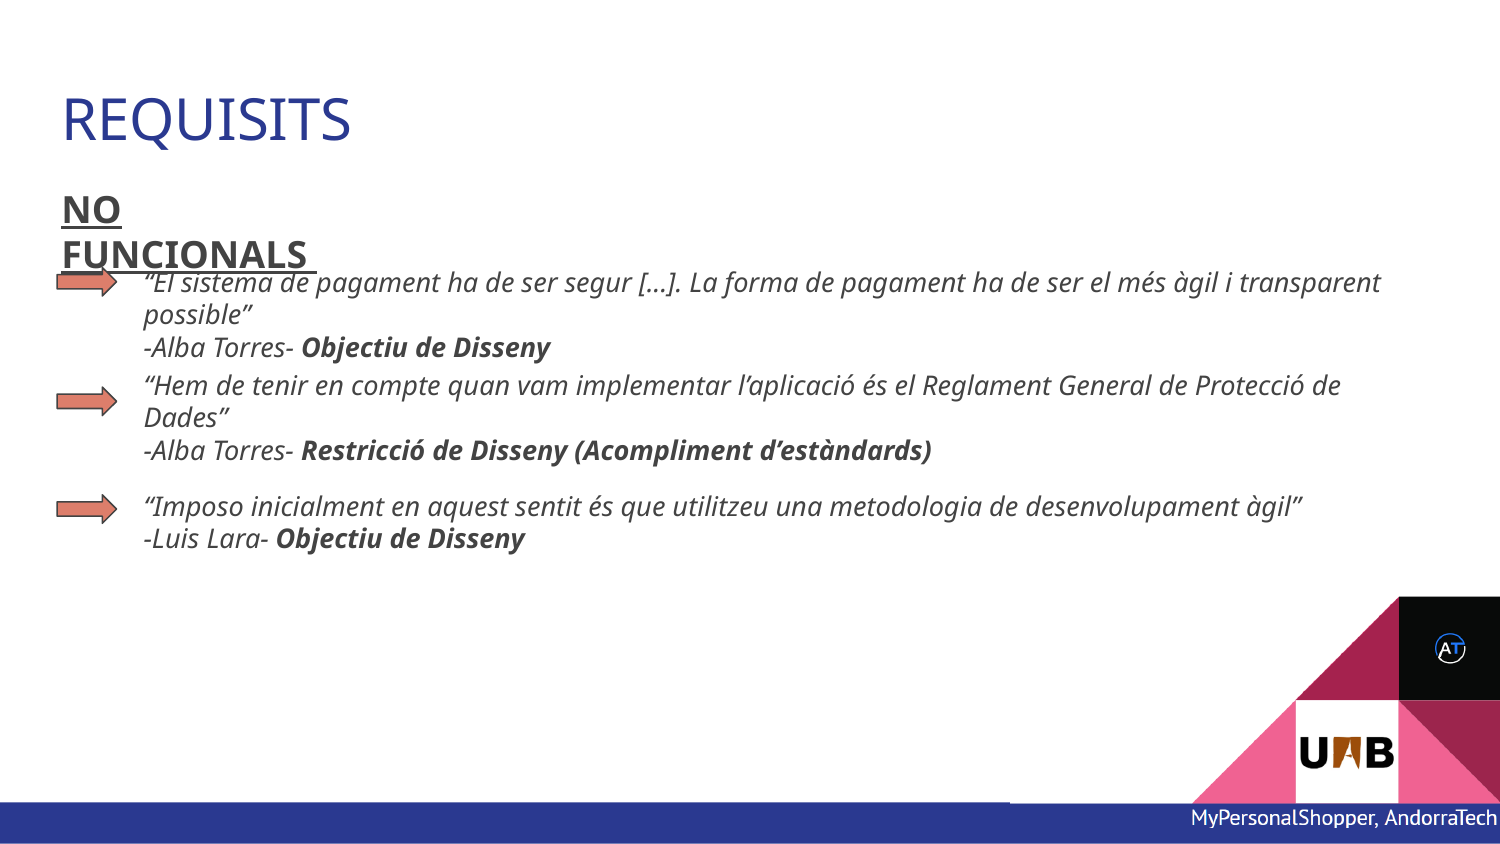

# REQUISITS
NO FUNCIONALS
“El sistema de pagament ha de ser segur [...]. La forma de pagament ha de ser el més àgil i transparent possible”
-Alba Torres- Objectiu de Disseny
“Hem de tenir en compte quan vam implementar l’aplicació és el Reglament General de Protecció de Dades”
-Alba Torres- Restricció de Disseny (Acompliment d’estàndards)
“Imposo inicialment en aquest sentit és que utilitzeu una metodologia de desenvolupament àgil”
-Luis Lara- Objectiu de Disseny